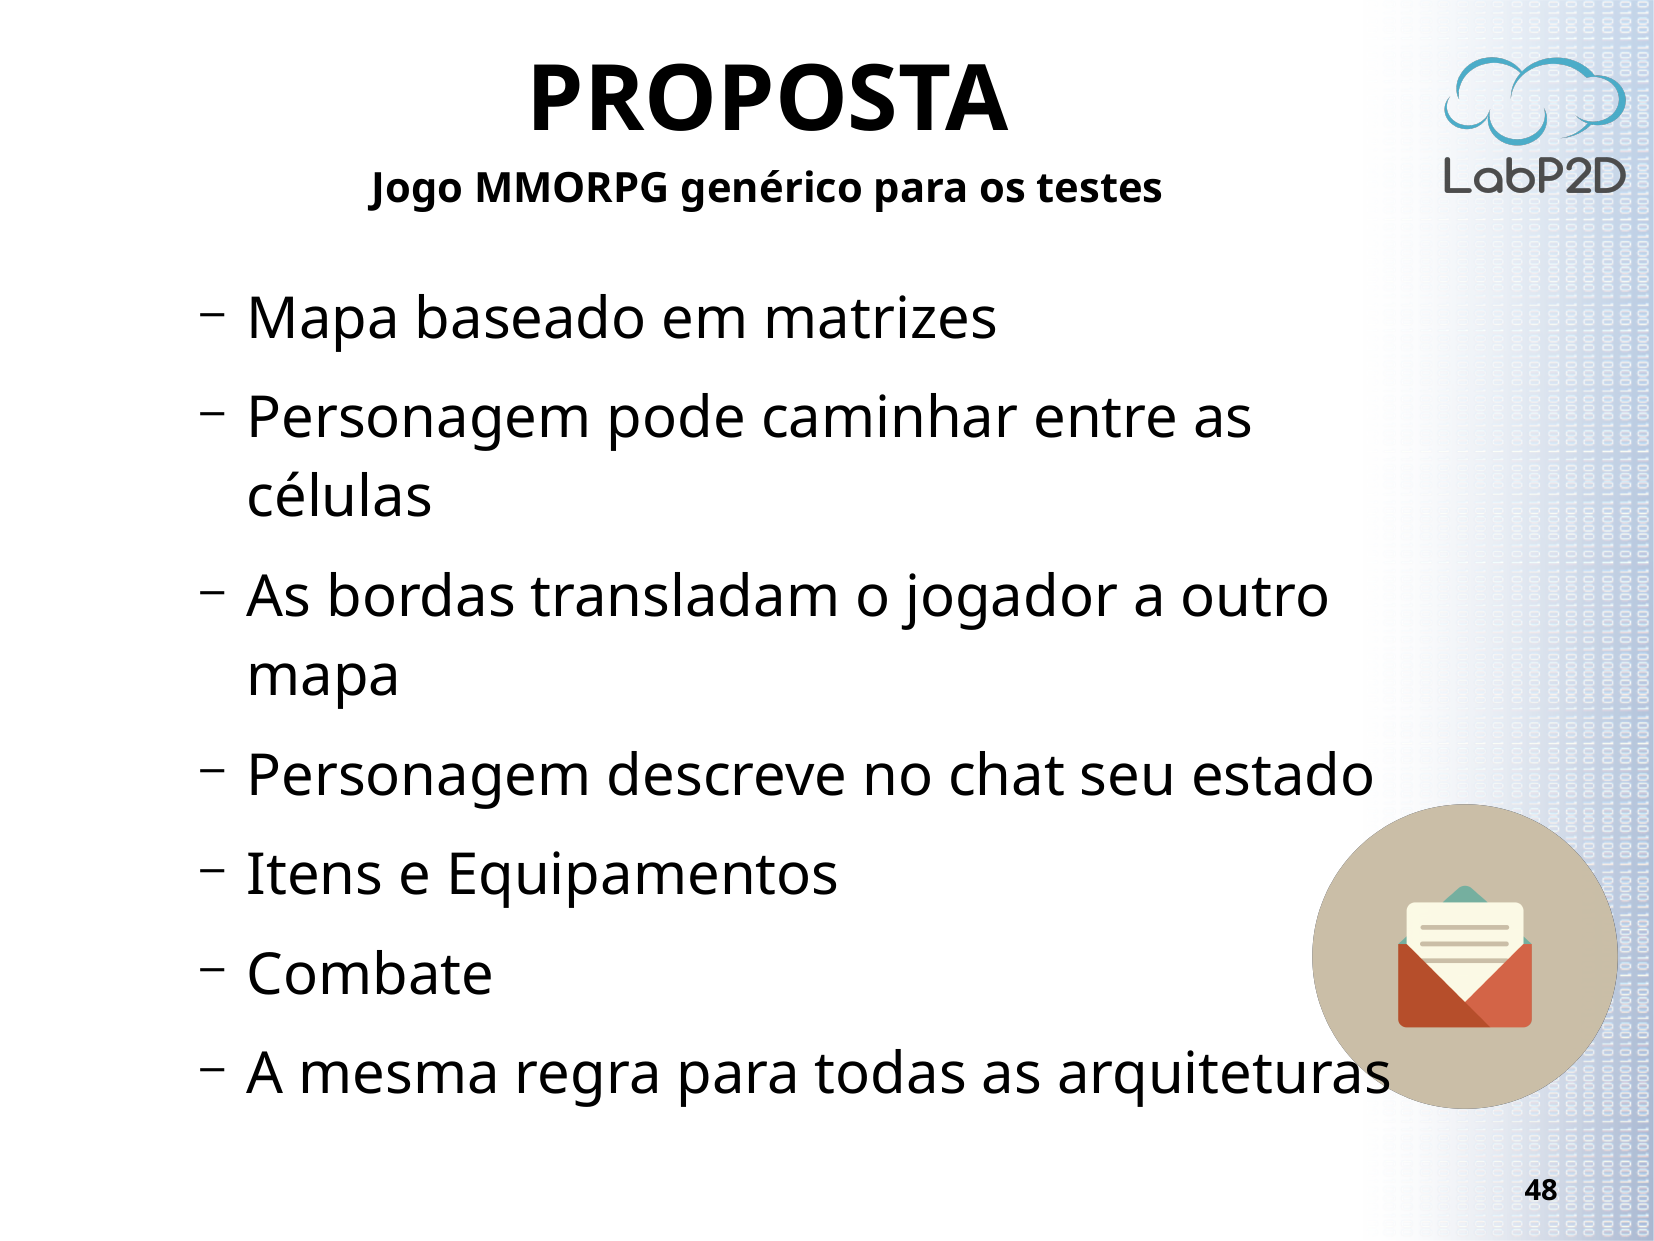

# PROPOSTA Jogo MMORPG genérico para os testes
Mapa baseado em matrizes
Personagem pode caminhar entre as células
As bordas transladam o jogador a outro mapa
Personagem descreve no chat seu estado
Itens e Equipamentos
Combate
A mesma regra para todas as arquiteturas
48